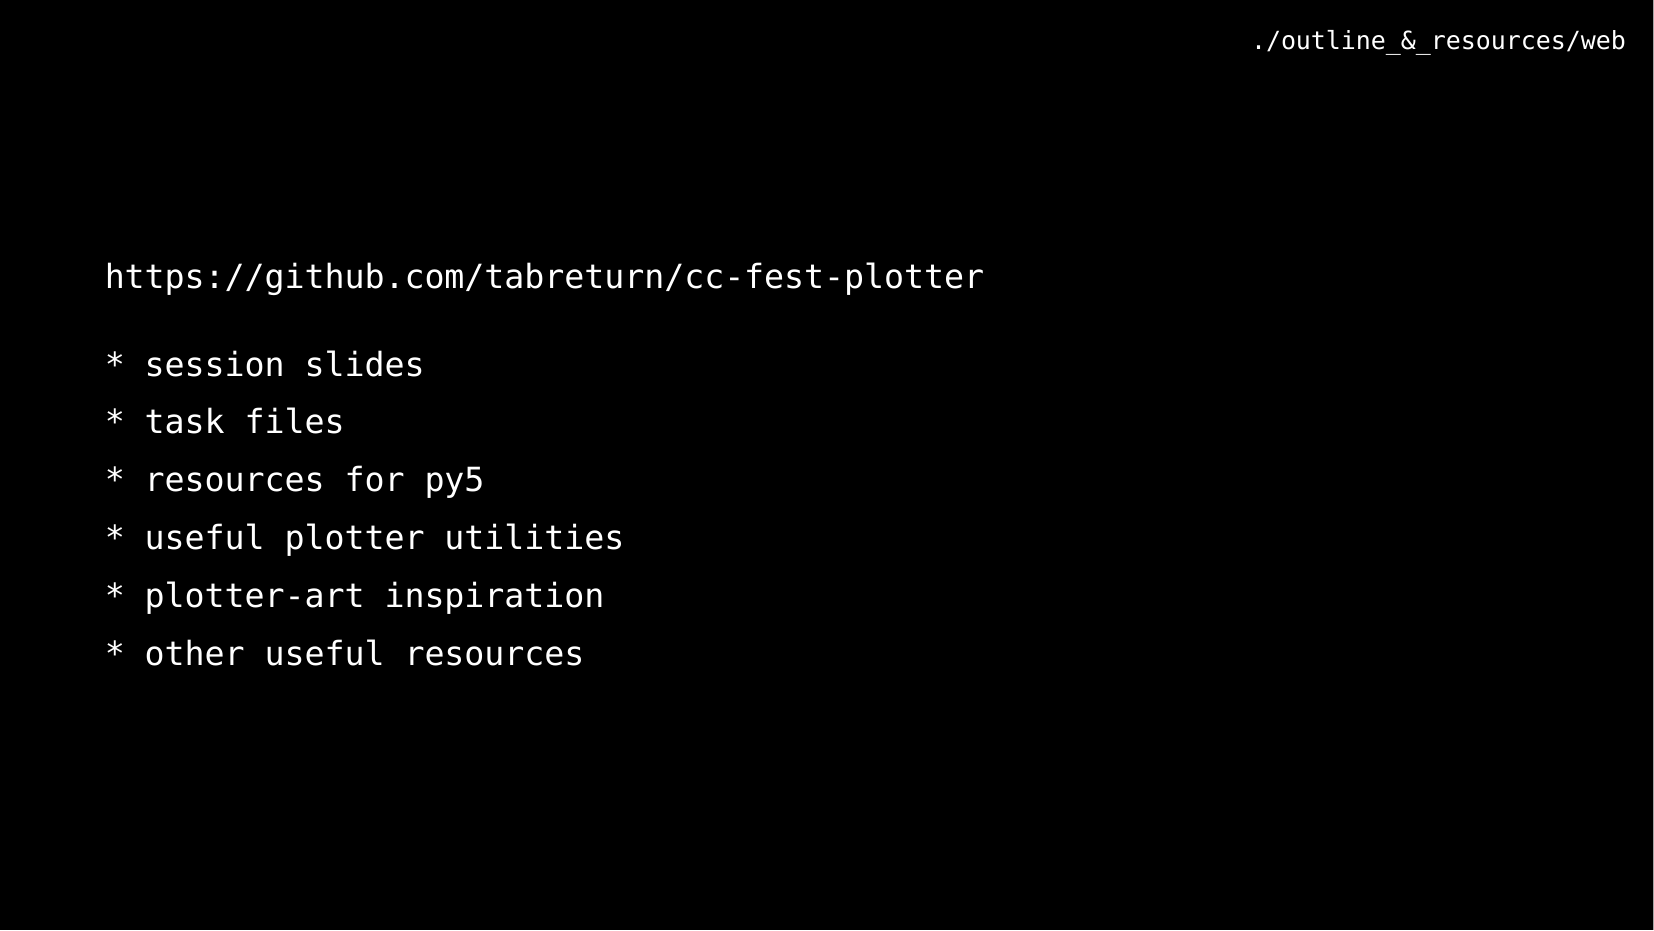

./outline_&_resources/web
https://github.com/tabreturn/cc-fest-plotter
* session slides
* task files
* resources for py5
* useful plotter utilities
* plotter-art inspiration
* other useful resources